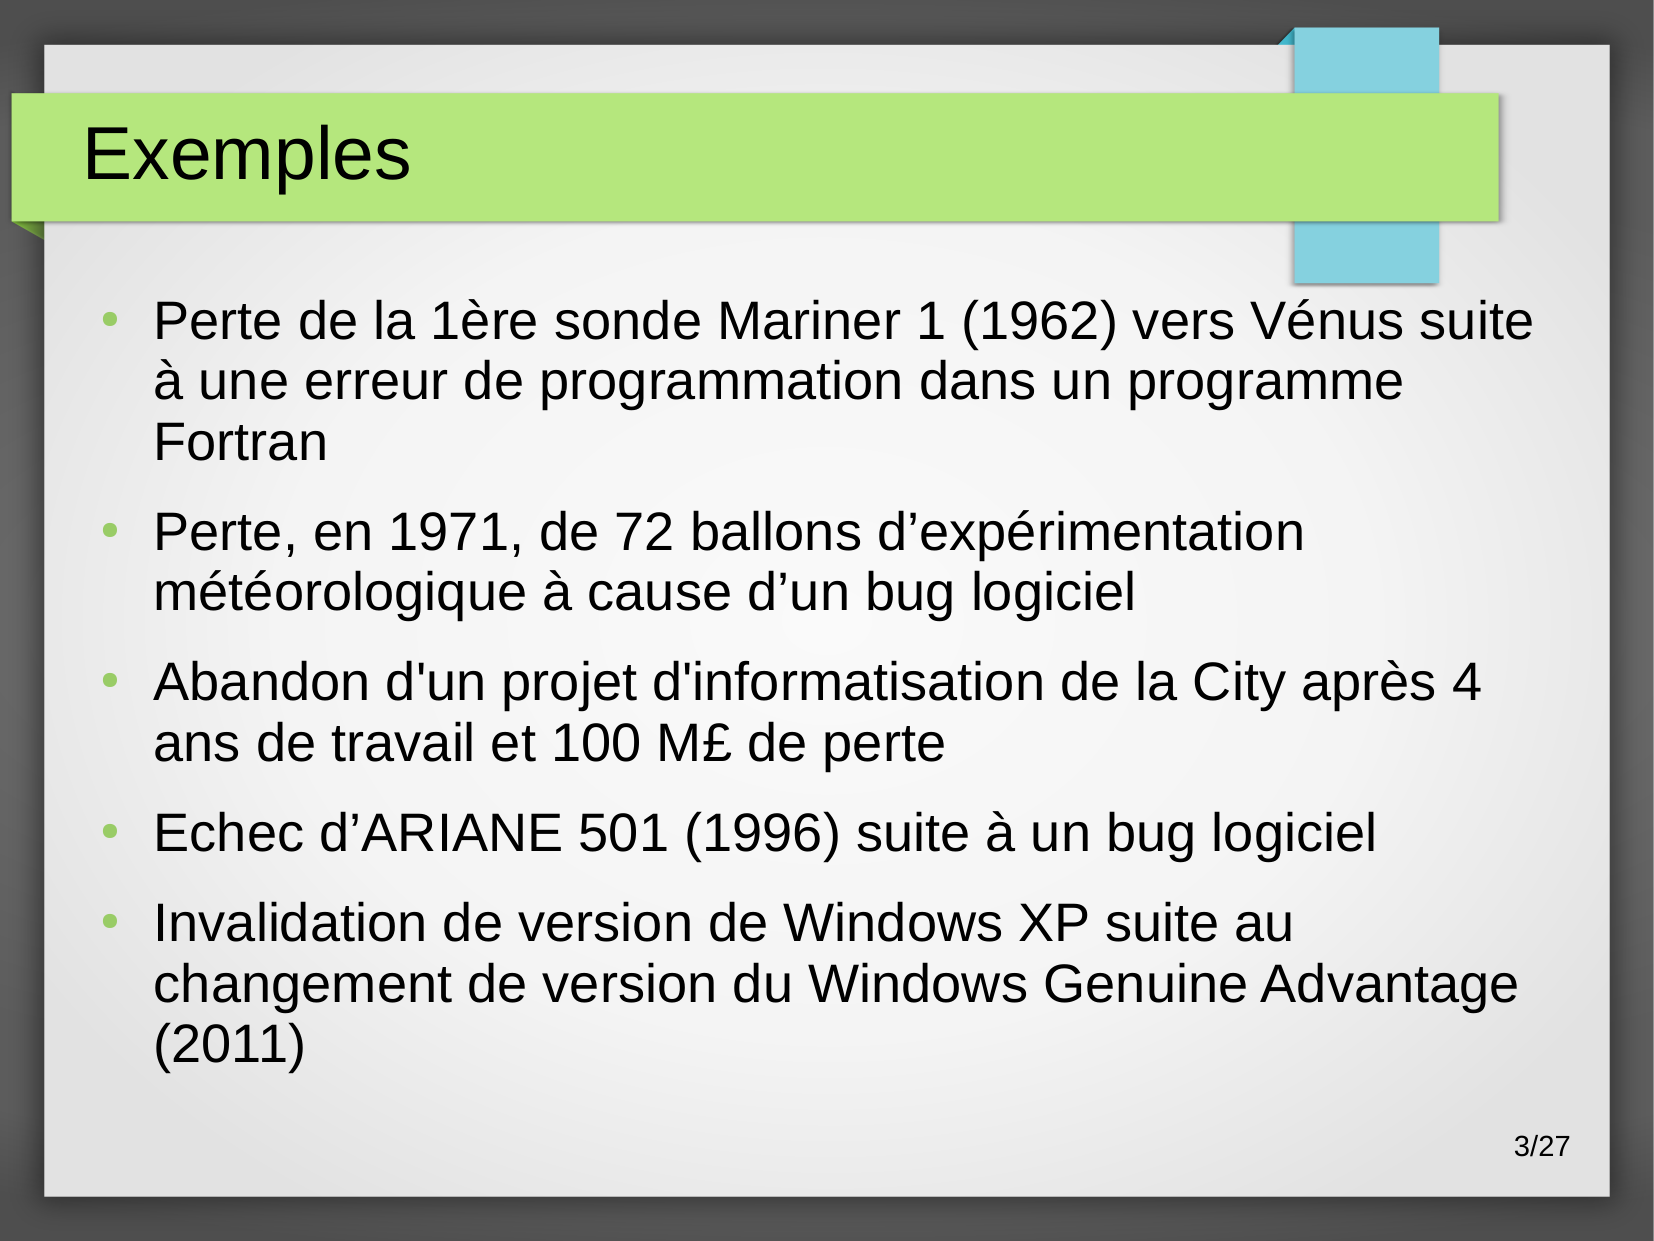

# Exemples
Perte de la 1ère sonde Mariner 1 (1962) vers Vénus suite à une erreur de programmation dans un programme Fortran
Perte, en 1971, de 72 ballons d’expérimentation météorologique à cause d’un bug logiciel
Abandon d'un projet d'informatisation de la City après 4 ans de travail et 100 M£ de perte
Echec d’ARIANE 501 (1996) suite à un bug logiciel
Invalidation de version de Windows XP suite au changement de version du Windows Genuine Advantage (2011)
3